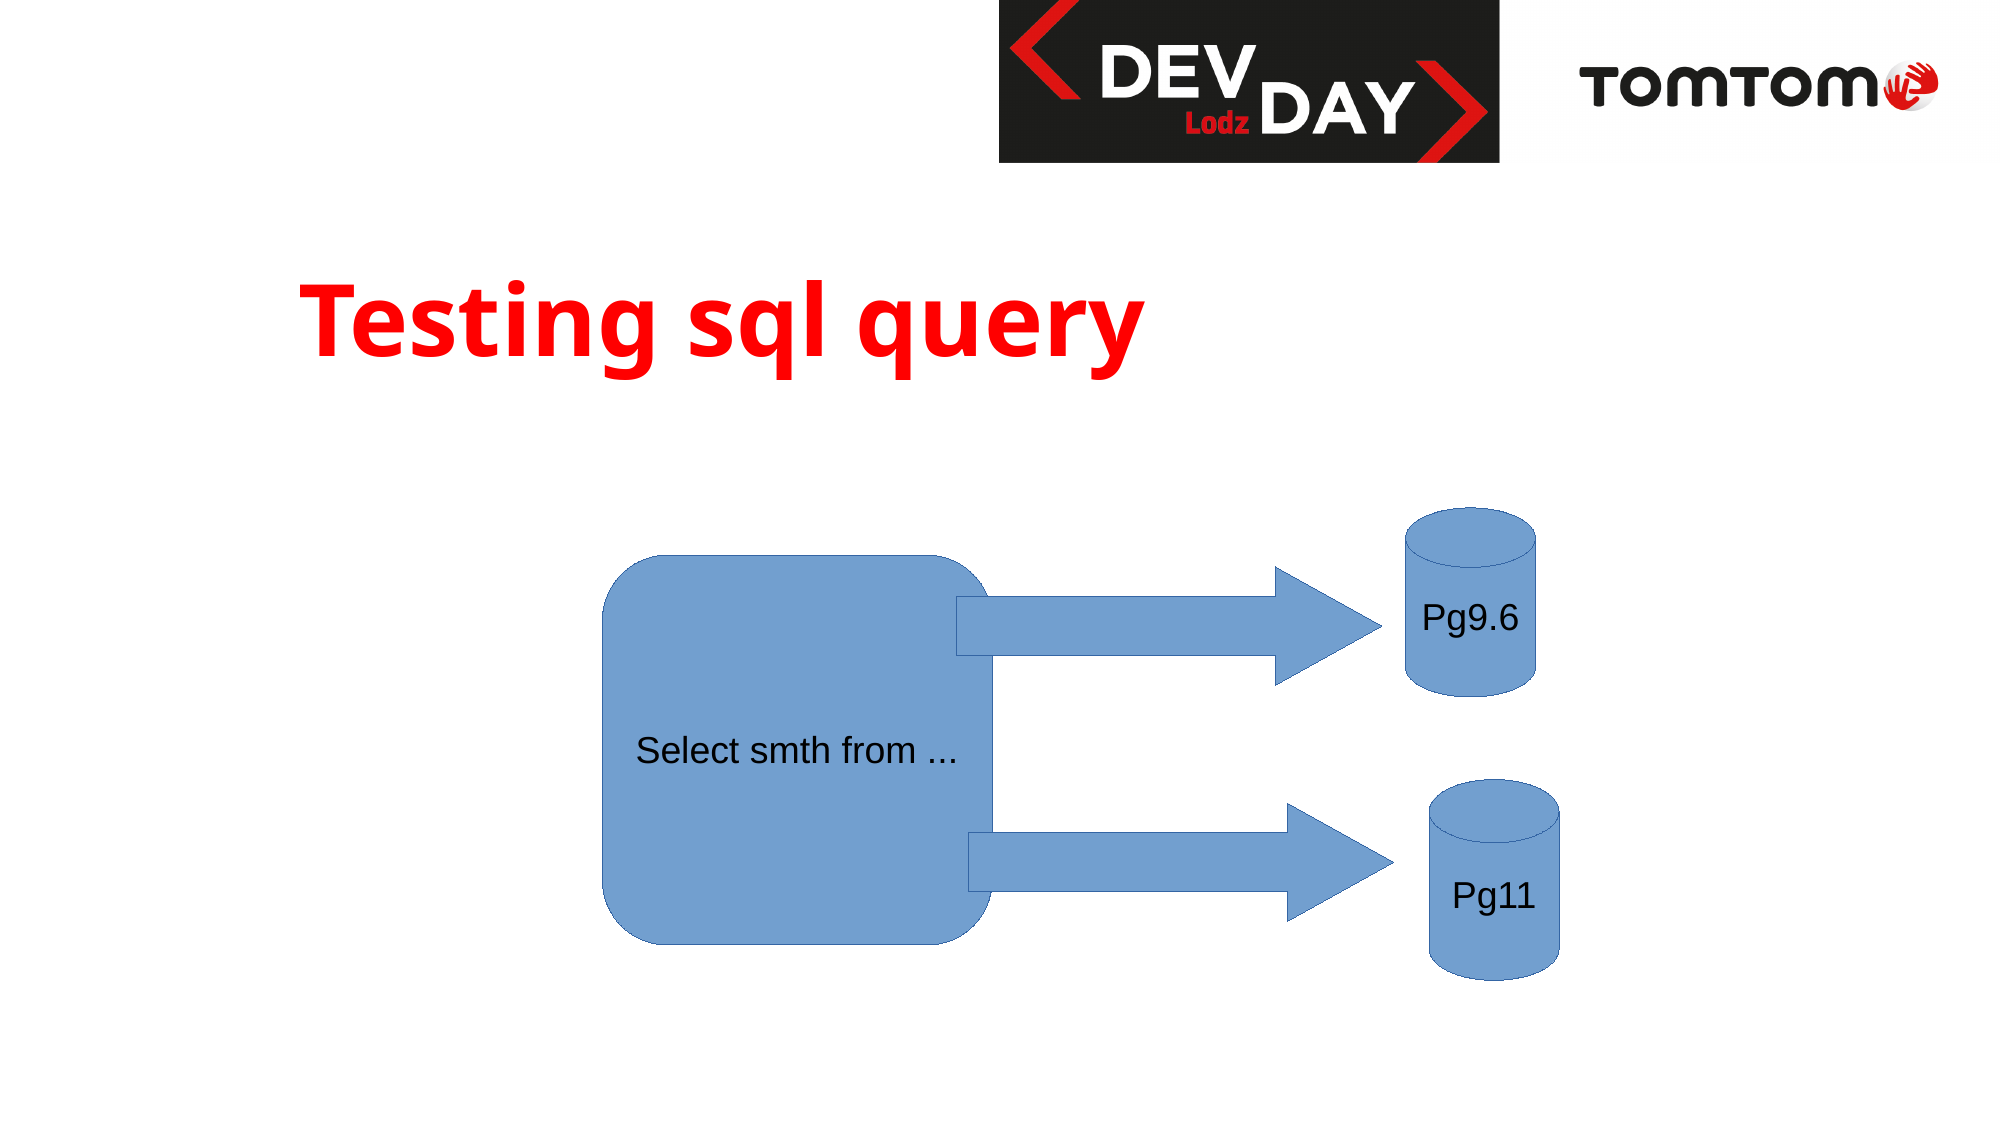

Testing sql query
Pg9.6
Select smth from ...
Pg11